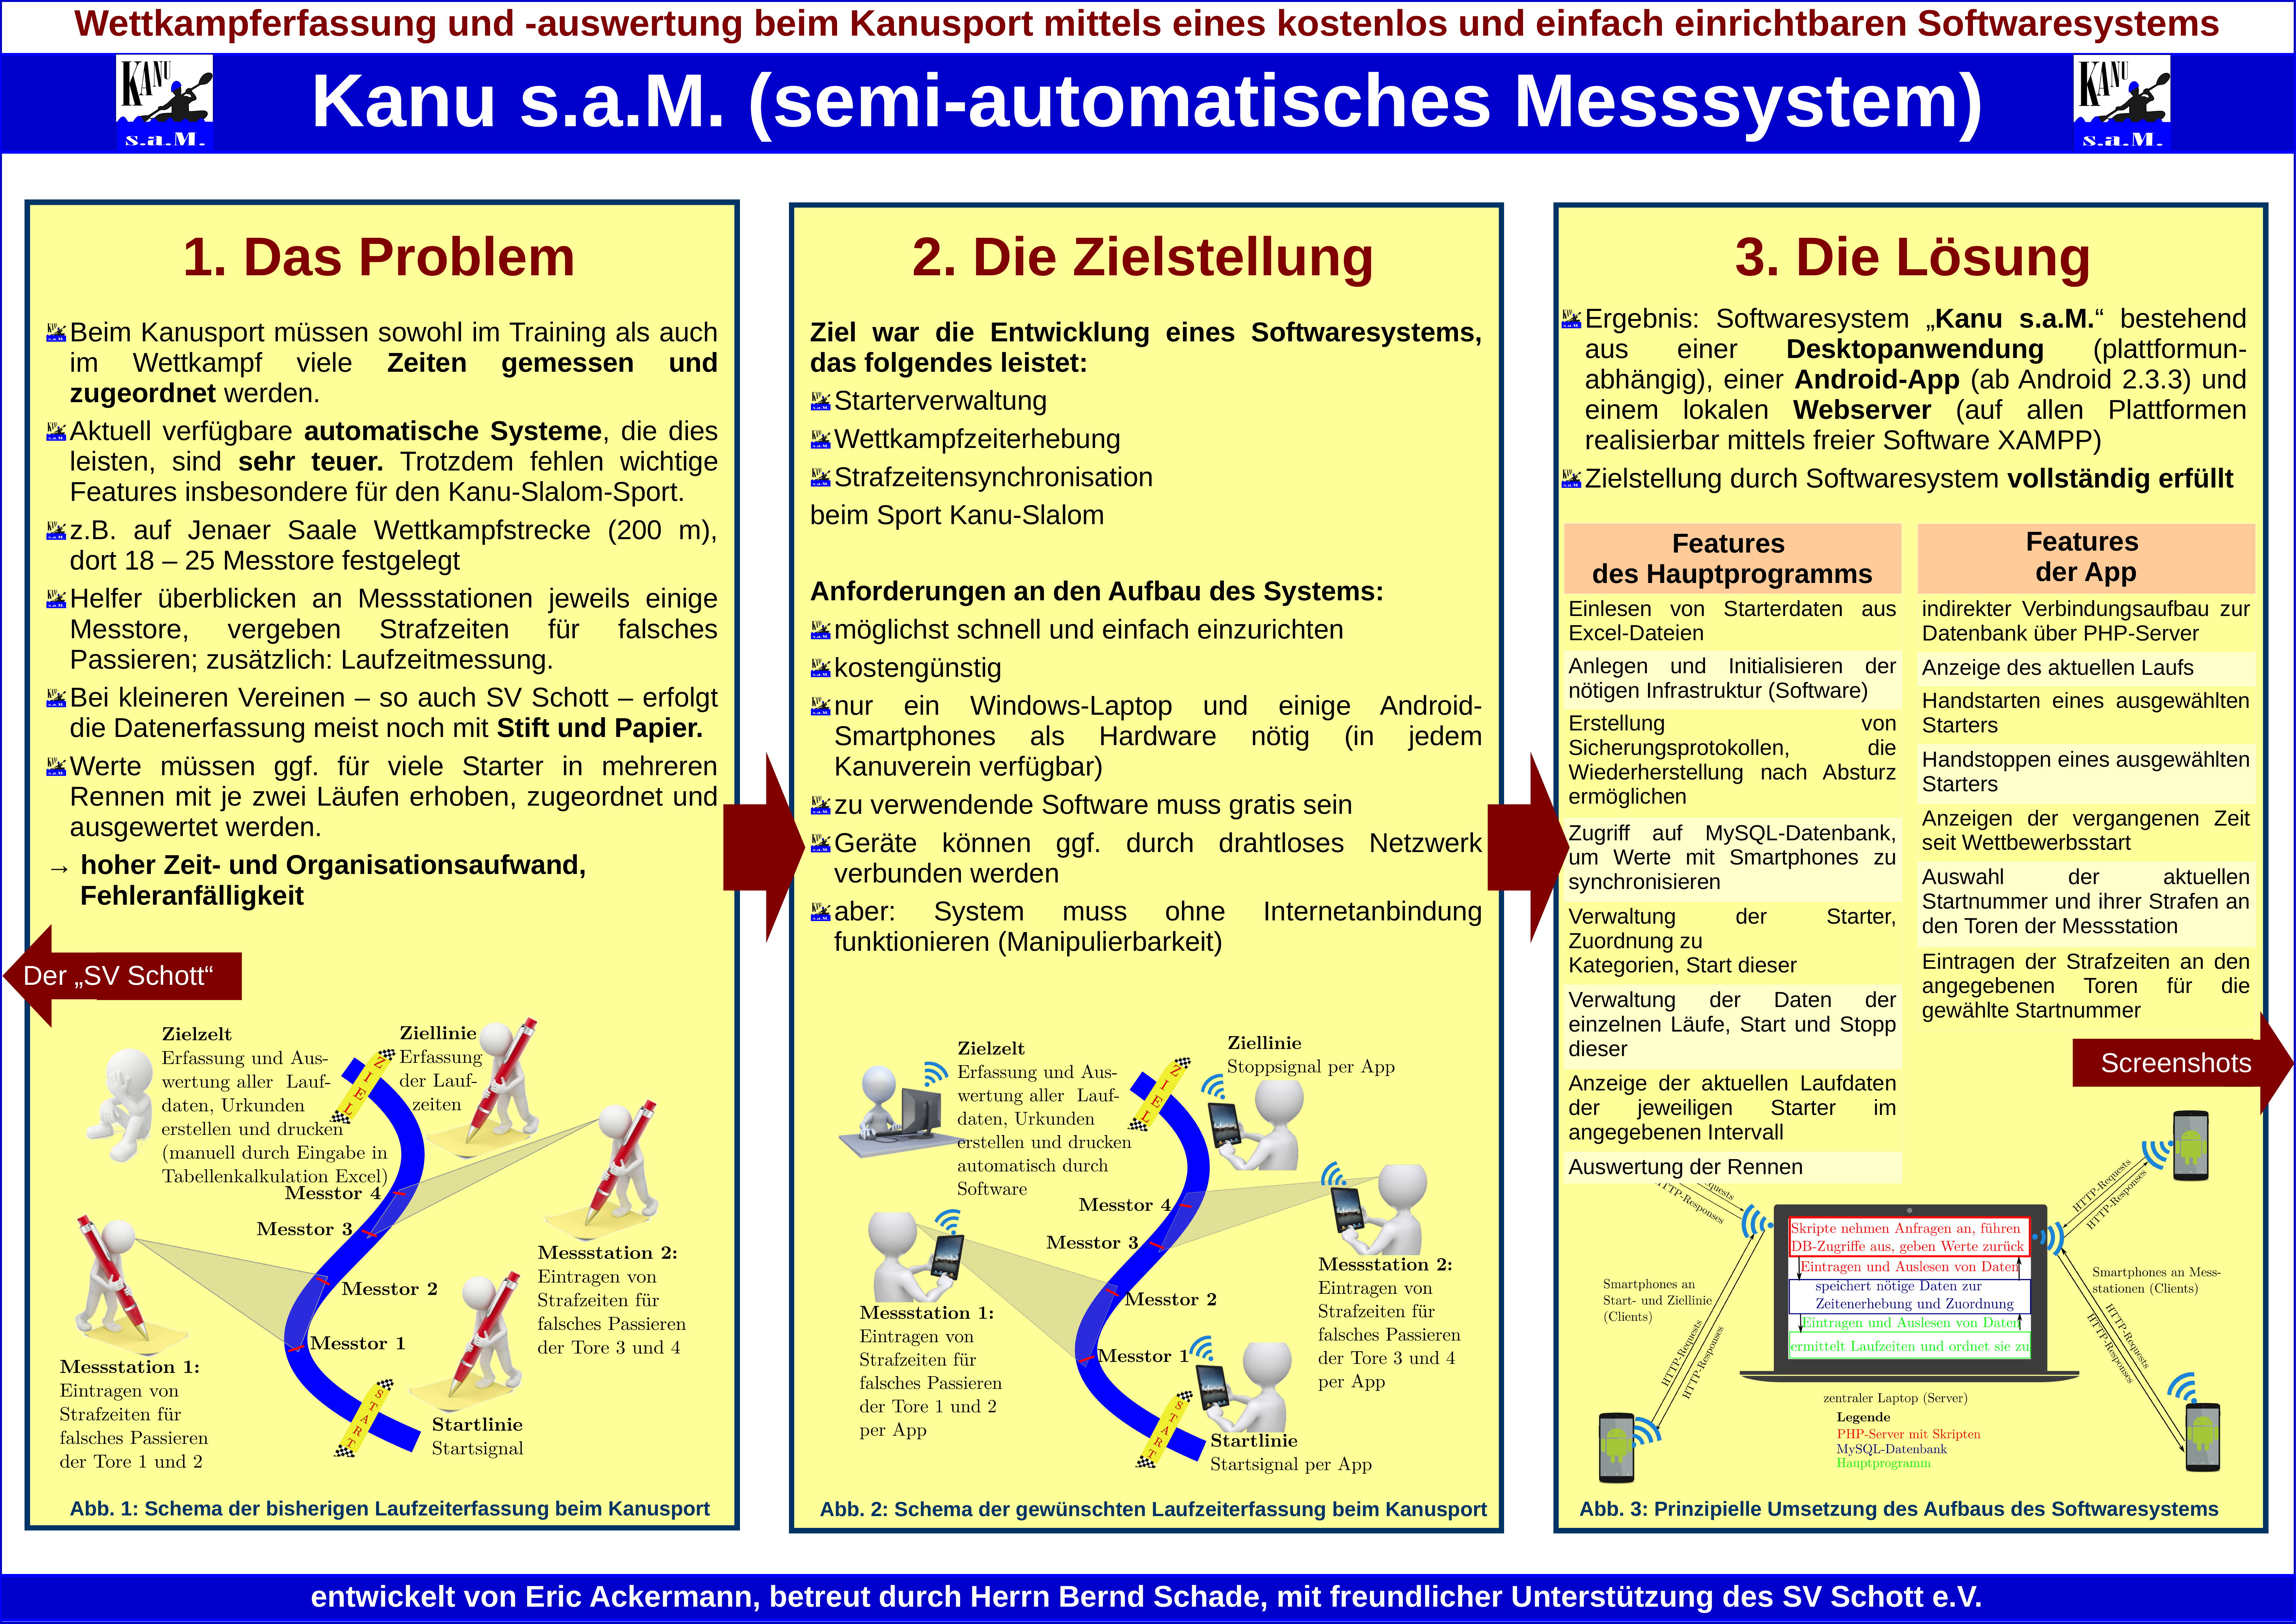

Wettkampferfassung und -auswertung beim Kanusport mittels eines kostenlos und einfach einrichtbaren Softwaresystems
Kanu s.a.M. (semi-automatisches Messsystem)
1. Das Problem
2. Die Zielstellung
3. Die Lösung
Ergebnis: Softwaresystem „Kanu s.a.M.“ bestehend aus einer Desktopanwendung (plattformun-abhängig), einer Android-App (ab Android 2.3.3) und einem lokalen Webserver (auf allen Plattformen realisierbar mittels freier Software XAMPP)
Zielstellung durch Softwaresystem vollständig erfüllt
Beim Kanusport müssen sowohl im Training als auch im Wettkampf viele Zeiten gemessen und zugeordnet werden.
Aktuell verfügbare automatische Systeme, die dies leisten, sind sehr teuer. Trotzdem fehlen wichtige Features insbesondere für den Kanu-Slalom-Sport.
z.B. auf Jenaer Saale Wettkampfstrecke (200 m), dort 18 – 25 Messtore festgelegt
Helfer überblicken an Messstationen jeweils einige Messtore, vergeben Strafzeiten für falsches Passieren; zusätzlich: Laufzeitmessung.
Bei kleineren Vereinen – so auch SV Schott – erfolgt die Datenerfassung meist noch mit Stift und Papier.
Werte müssen ggf. für viele Starter in mehreren Rennen mit je zwei Läufen erhoben, zugeordnet und ausgewertet werden.
→ hoher Zeit- und Organisationsaufwand, 						 Fehleranfälligkeit
Ziel war die Entwicklung eines Softwaresystems, das folgendes leistet:
Starterverwaltung
Wettkampfzeiterhebung
Strafzeitensynchronisation
beim Sport Kanu-Slalom
Anforderungen an den Aufbau des Systems:
möglichst schnell und einfach einzurichten
kostengünstig
nur ein Windows-Laptop und einige Android-Smartphones als Hardware nötig (in jedem Kanuverein verfügbar)
zu verwendende Software muss gratis sein
Geräte können ggf. durch drahtloses Netzwerk verbunden werden
aber: System muss ohne Internetanbindung funktionieren (Manipulierbarkeit)
| Features des Hauptprogramms |
| --- |
| Einlesen von Starterdaten aus Excel-Dateien |
| Anlegen und Initialisieren der nötigen Infrastruktur (Software) |
| Erstellung von Sicherungsprotokollen, die Wiederherstellung nach Absturz ermöglichen |
| Zugriff auf MySQL-Datenbank, um Werte mit Smartphones zu synchronisieren |
| Verwaltung der Starter, Zuordnung zu Kategorien, Start dieser |
| Verwaltung der Daten der einzelnen Läufe, Start und Stopp dieser |
| Anzeige der aktuellen Laufdaten der jeweiligen Starter im angegebenen Intervall |
| Auswertung der Rennen |
| Features der App |
| --- |
| indirekter Verbindungsaufbau zur Datenbank über PHP-Server |
| Anzeige des aktuellen Laufs |
| Handstarten eines ausgewählten Starters |
| Handstoppen eines ausgewählten Starters |
| Anzeigen der vergangenen Zeit seit Wettbewerbsstart |
| Auswahl der aktuellen Startnummer und ihrer Strafen an den Toren der Messstation |
| Eintragen der Strafzeiten an den angegebenen Toren für die gewählte Startnummer |
Der „SV Schott“
Screenshots
Abb. 1: Schema der bisherigen Laufzeiterfassung beim Kanusport
Abb. 3: Prinzipielle Umsetzung des Aufbaus des Softwaresystems
Abb. 2: Schema der gewünschten Laufzeiterfassung beim Kanusport
entwickelt von Eric Ackermann, betreut durch Herrn Bernd Schade, mit freundlicher Unterstützung des SV Schott e.V.